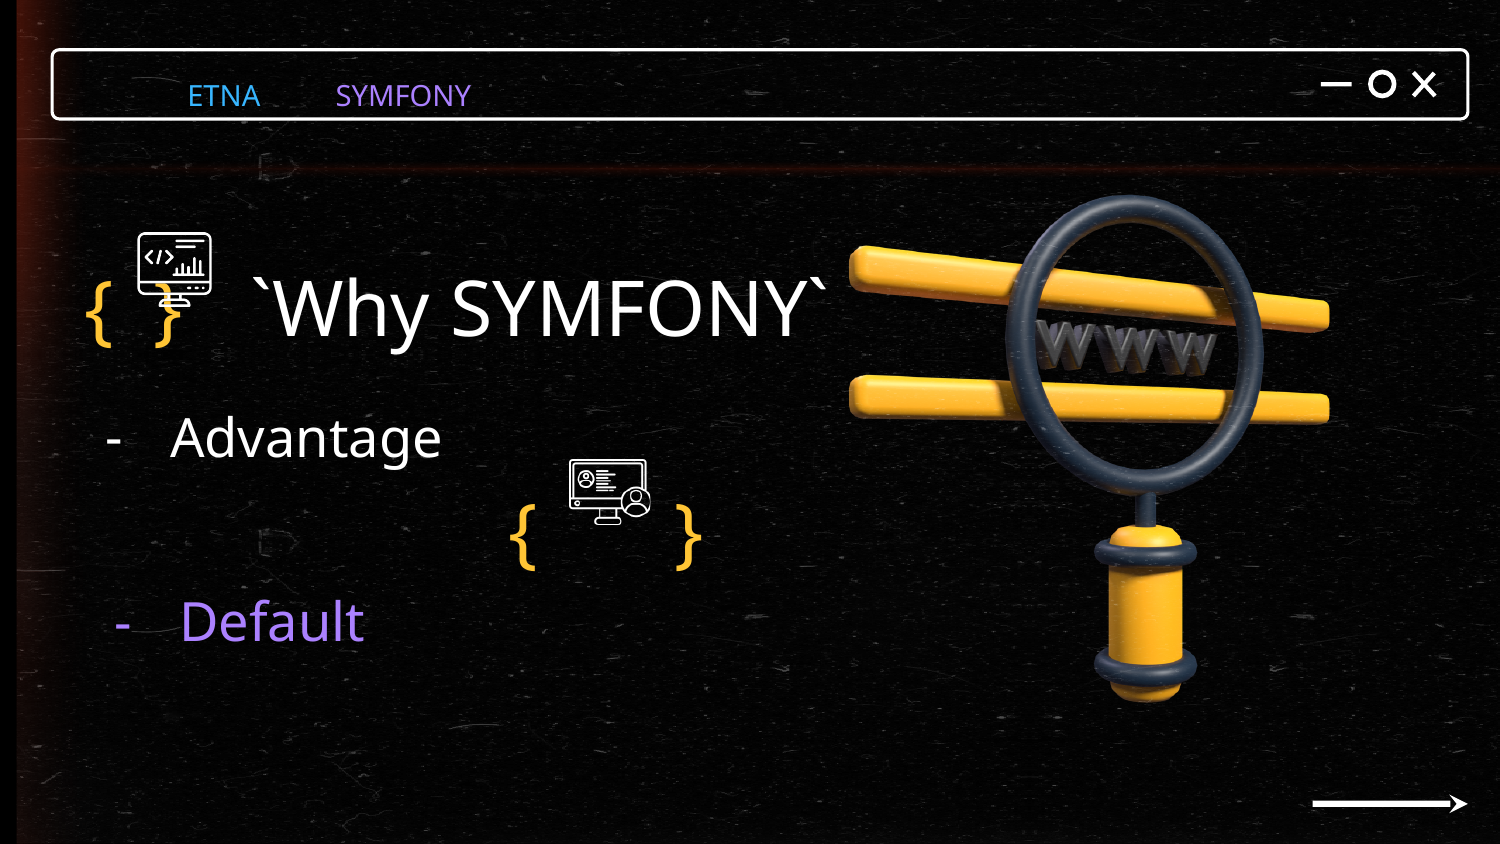

ETNA SYMFONY
{ }
`Why SYMFONY`
Advantage
{
}
Default